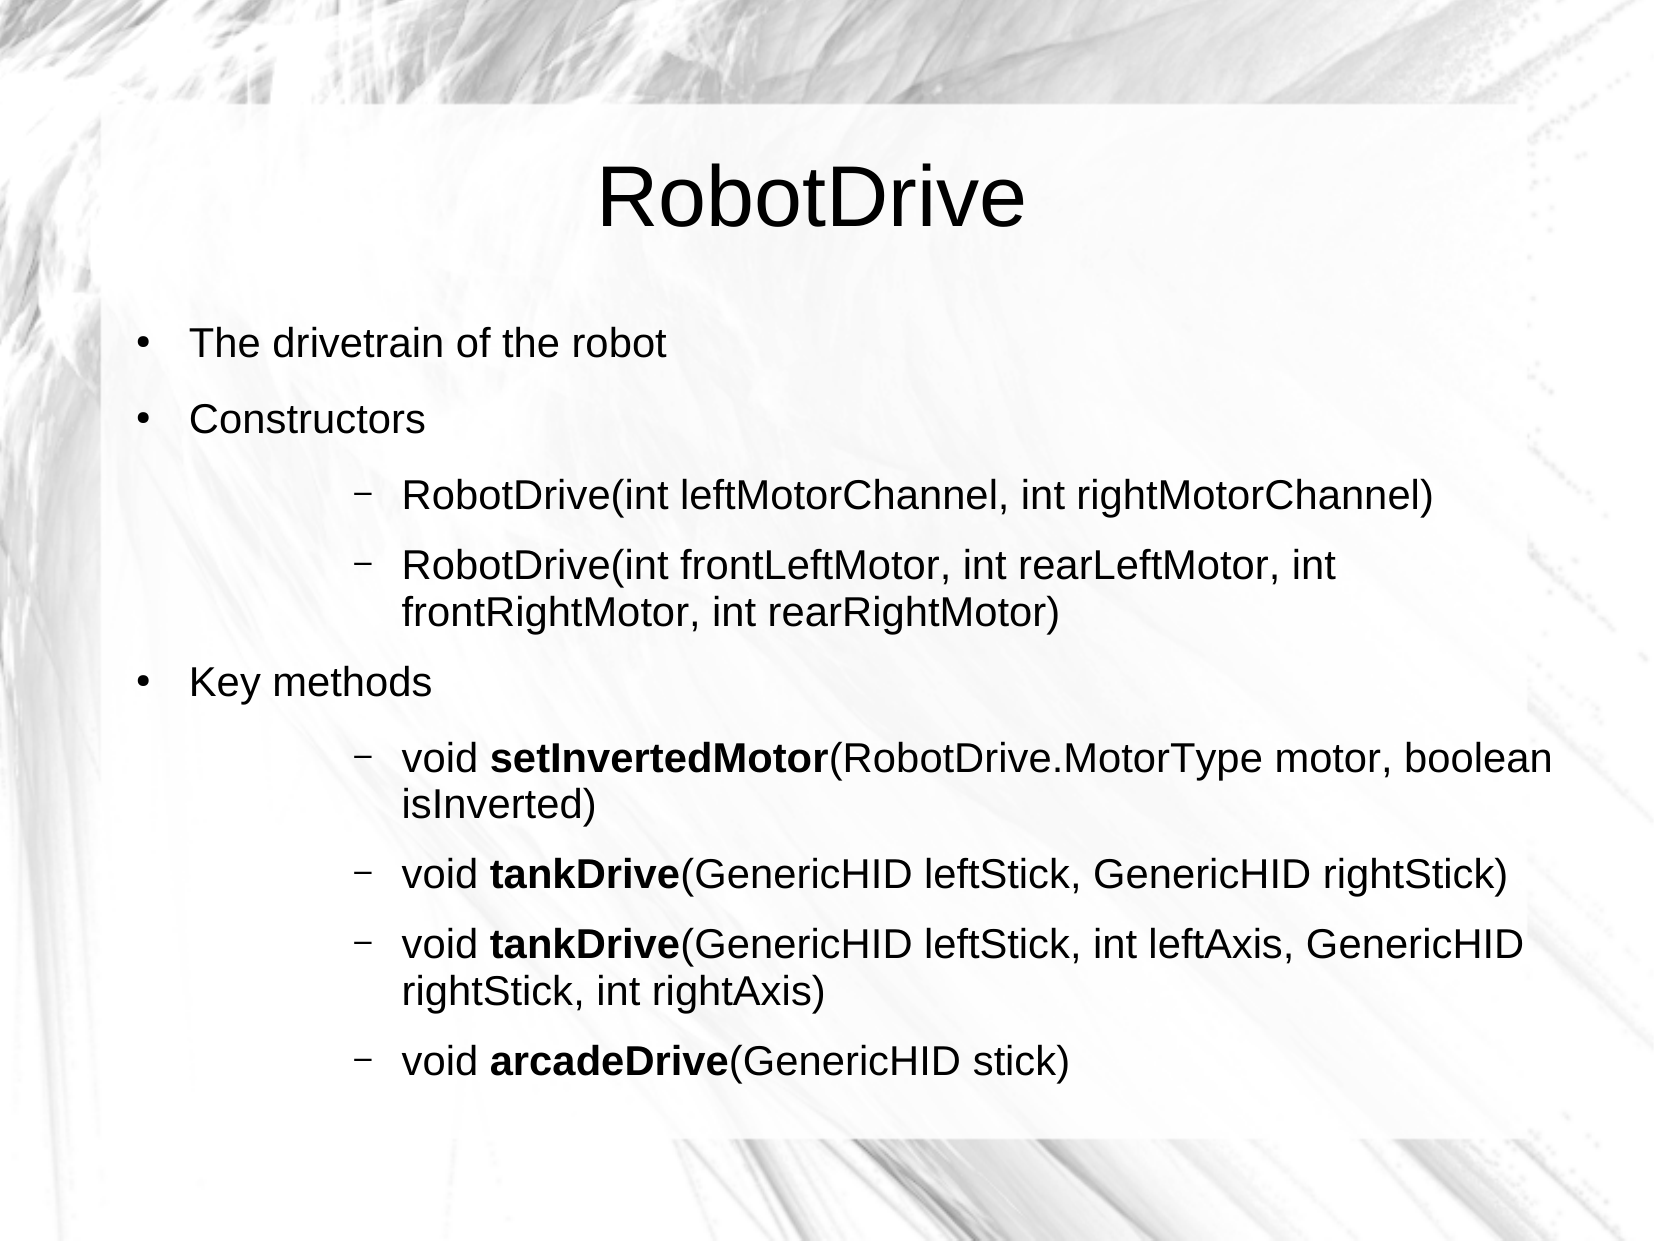

# RobotDrive
The drivetrain of the robot
Constructors
RobotDrive(int leftMotorChannel, int rightMotorChannel)
RobotDrive(int frontLeftMotor, int rearLeftMotor, int frontRightMotor, int rearRightMotor)
Key methods
void setInvertedMotor(RobotDrive.MotorType motor, boolean isInverted)
void tankDrive(GenericHID leftStick, GenericHID rightStick)
void tankDrive(GenericHID leftStick, int leftAxis, GenericHID rightStick, int rightAxis)
void arcadeDrive(GenericHID stick)